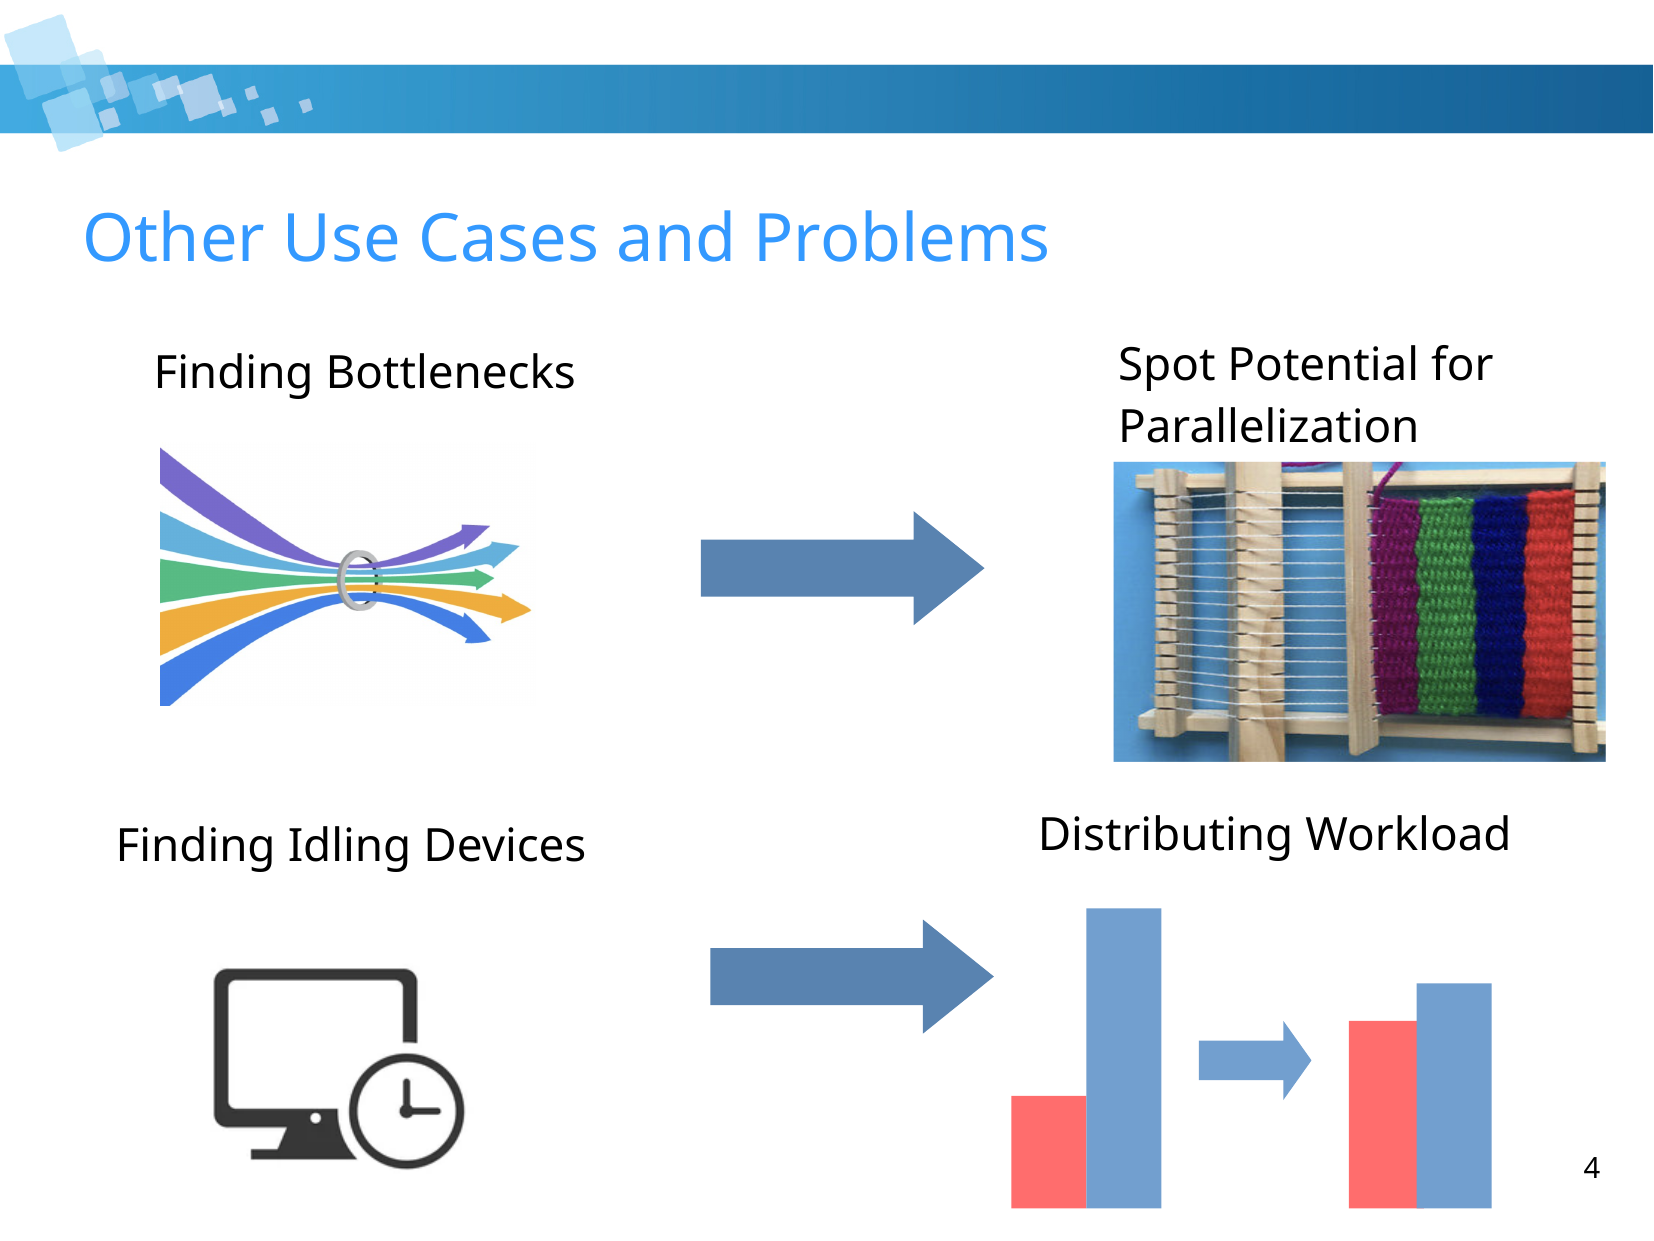

# Other Use Cases and Problems
Spot Potential for Parallelization
Finding Bottlenecks
Distributing Workload
Finding Idling Devices
4